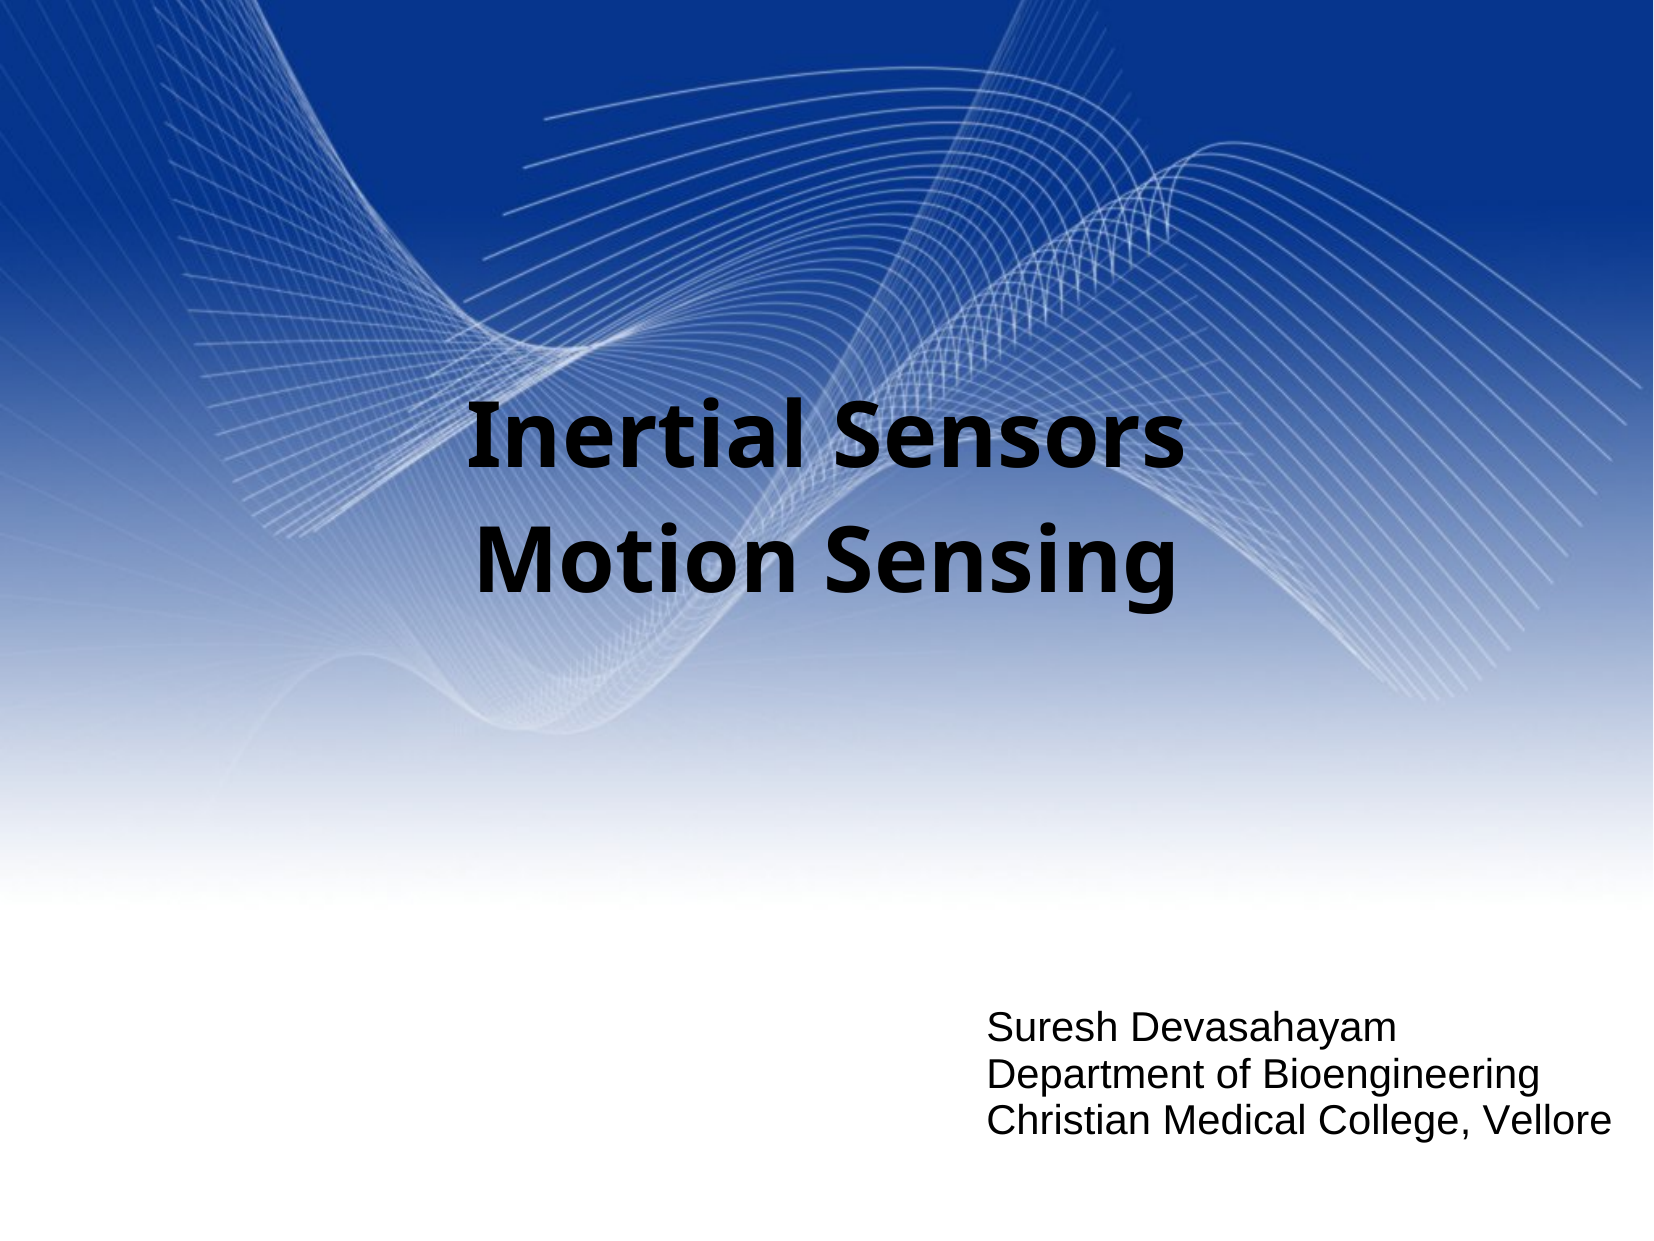

Inertial Sensors
Motion Sensing
# Suresh Devasahayam
Department of Bioengineering
Christian Medical College, Vellore